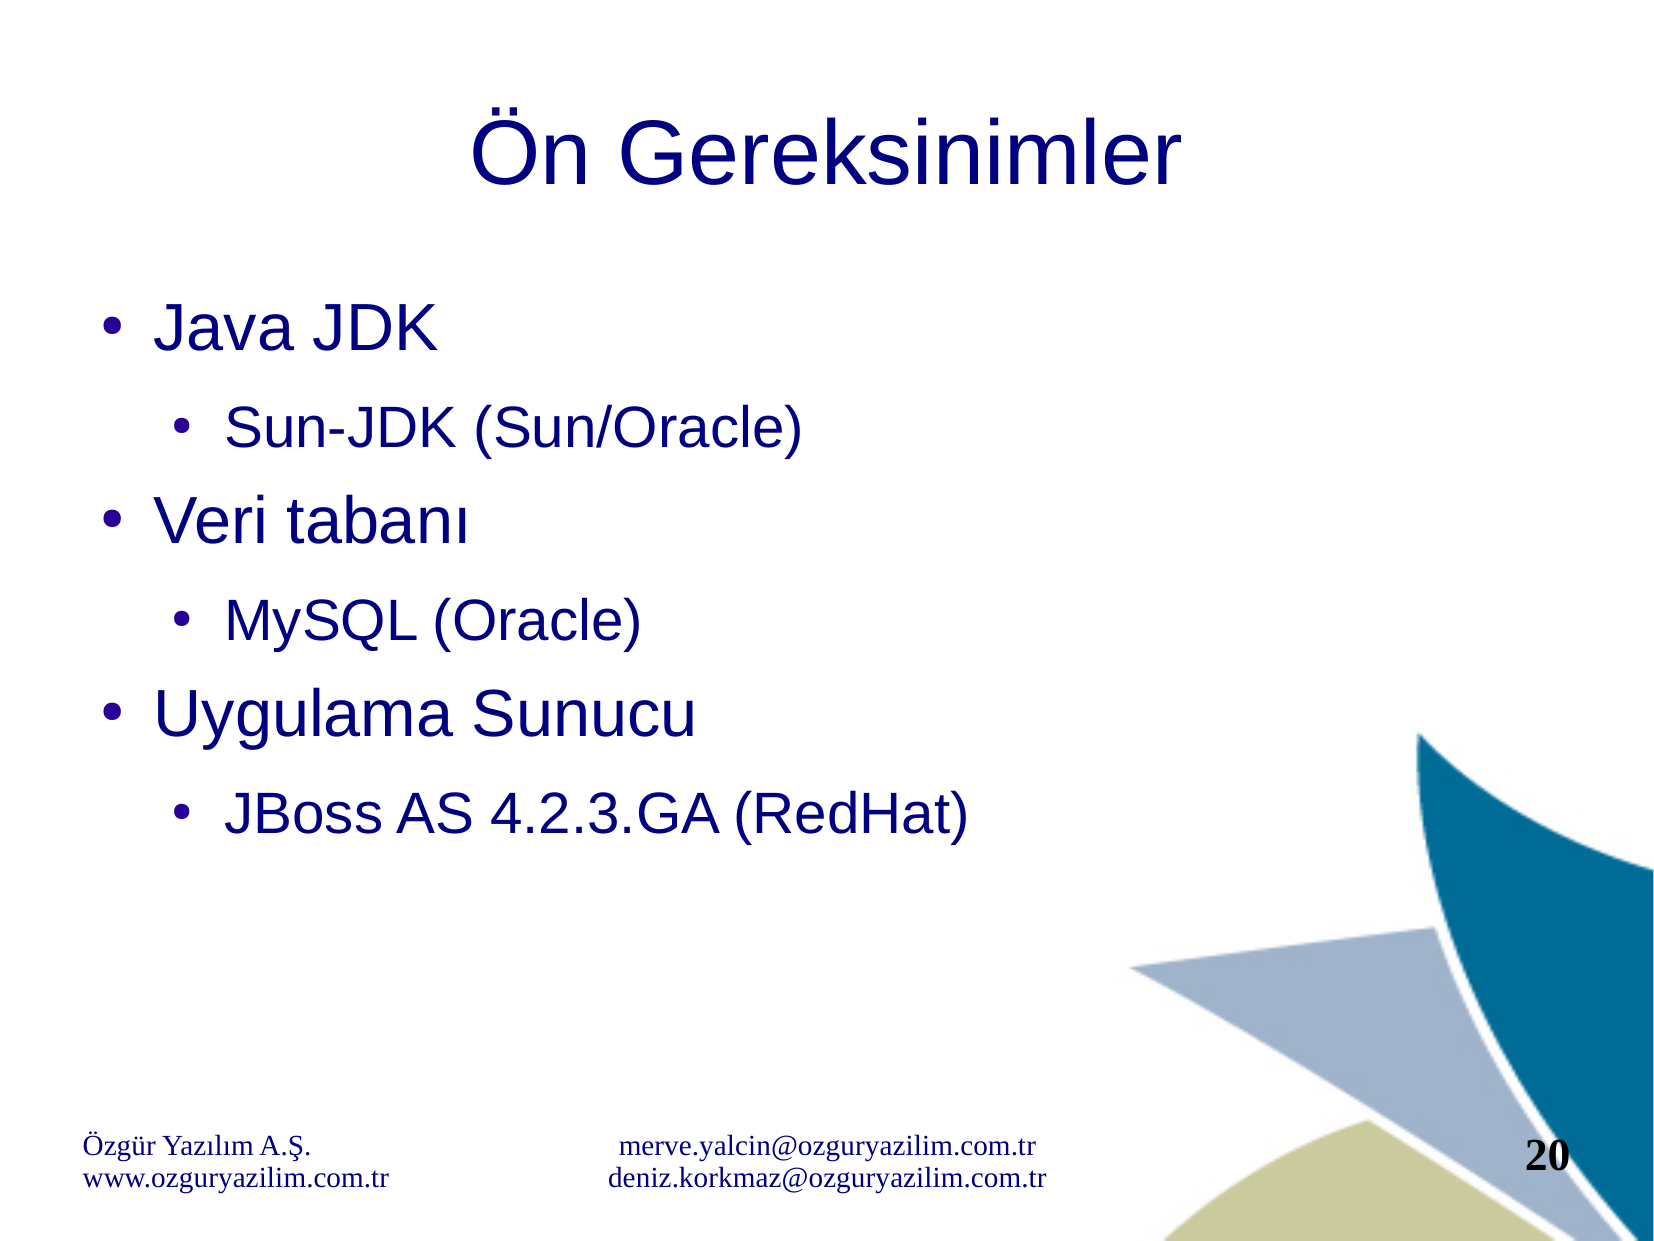

# Ön Gereksinimler
Java JDK
Sun-JDK (Sun/Oracle)
Veri tabanı
MySQL (Oracle)
Uygulama Sunucu
JBoss AS 4.2.3.GA (RedHat)
20